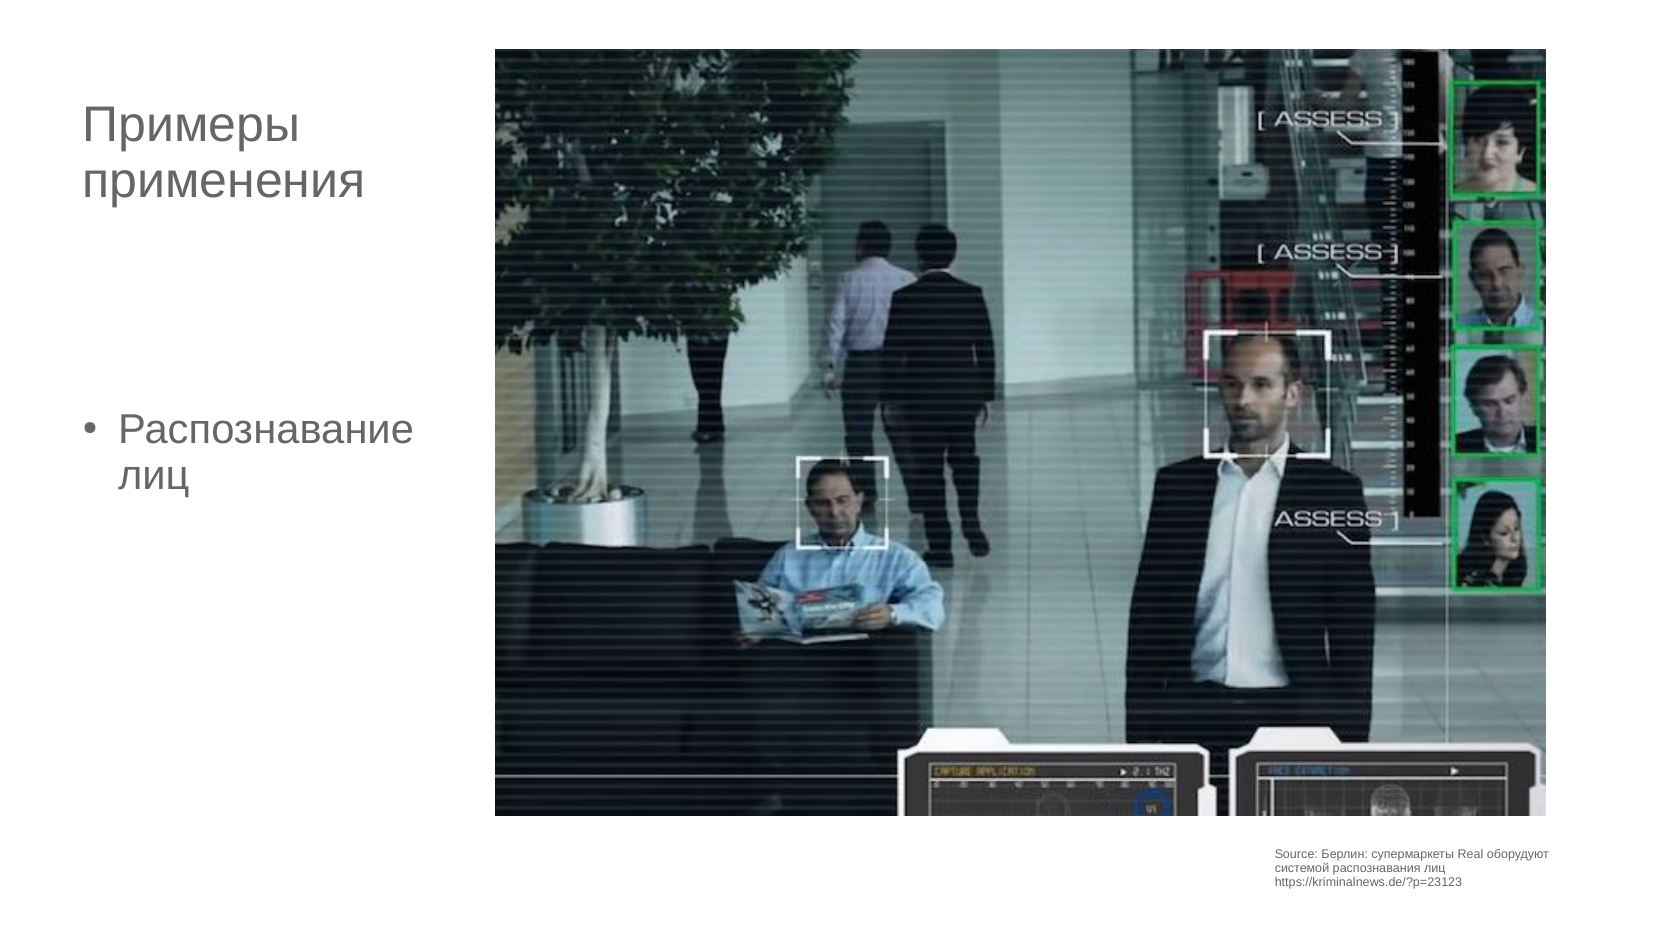

# Примеры применения
Распознавание лиц
Source: Берлин: супермаркеты Real оборудуют системой распознавания лиц
https://kriminalnews.de/?p=23123